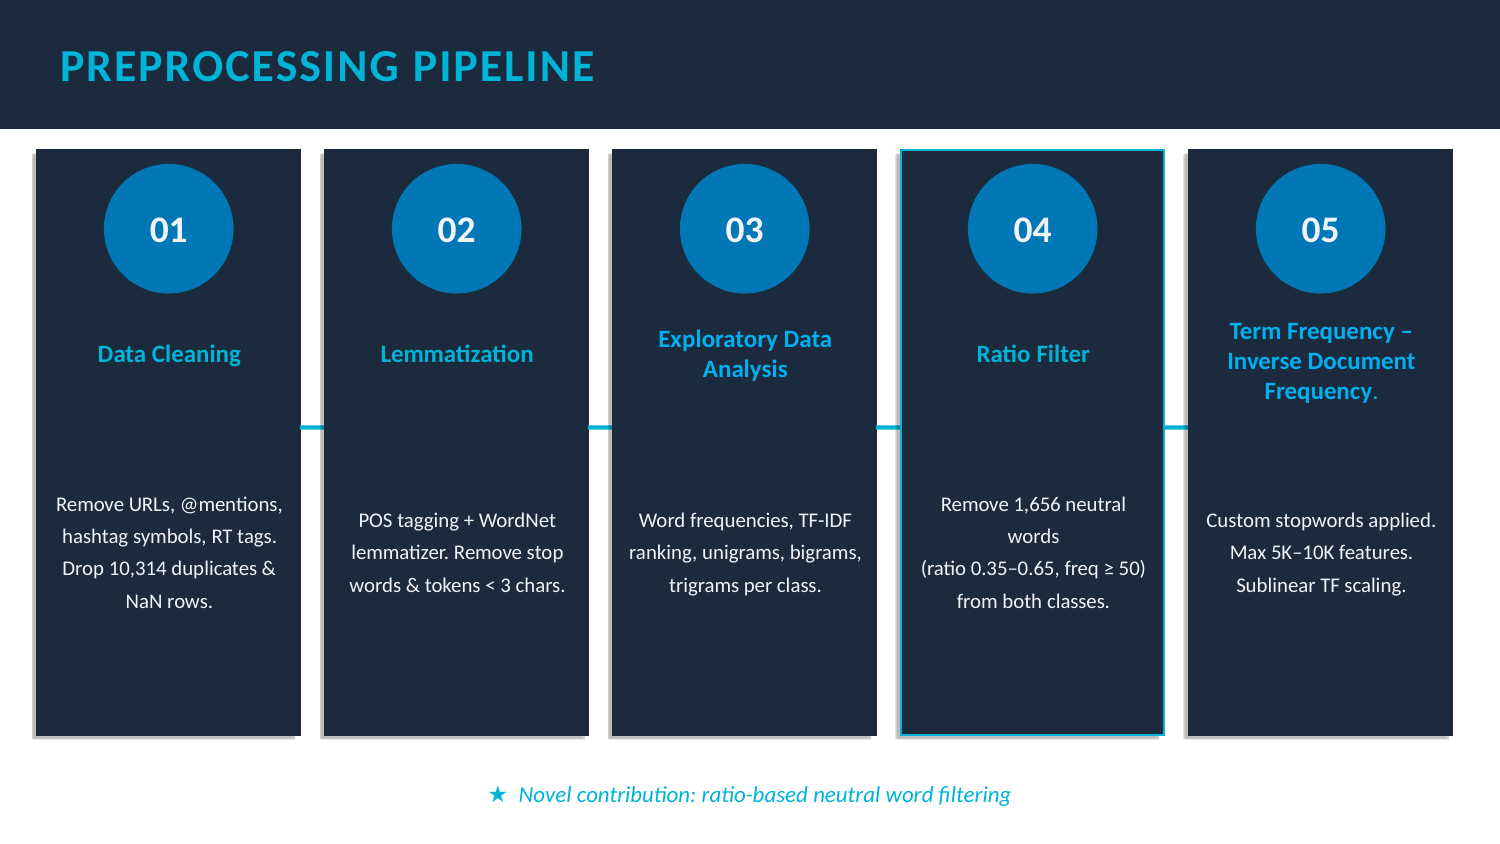

PREPROCESSING PIPELINE
01
02
03
04
05
Data Cleaning
Lemmatization
Exploratory Data Analysis
Ratio Filter
Term Frequency – Inverse Document Frequency.
Remove URLs, @mentions,
hashtag symbols, RT tags.
Drop 10,314 duplicates & NaN rows.
POS tagging + WordNet
lemmatizer. Remove stop
words & tokens < 3 chars.
Word frequencies, TF-IDF
ranking, unigrams, bigrams,
trigrams per class.
Remove 1,656 neutral words
(ratio 0.35–0.65, freq ≥ 50)
from both classes.
Custom stopwords applied.
Max 5K–10K features.
Sublinear TF scaling.
★ Novel contribution: ratio-based neutral word filtering